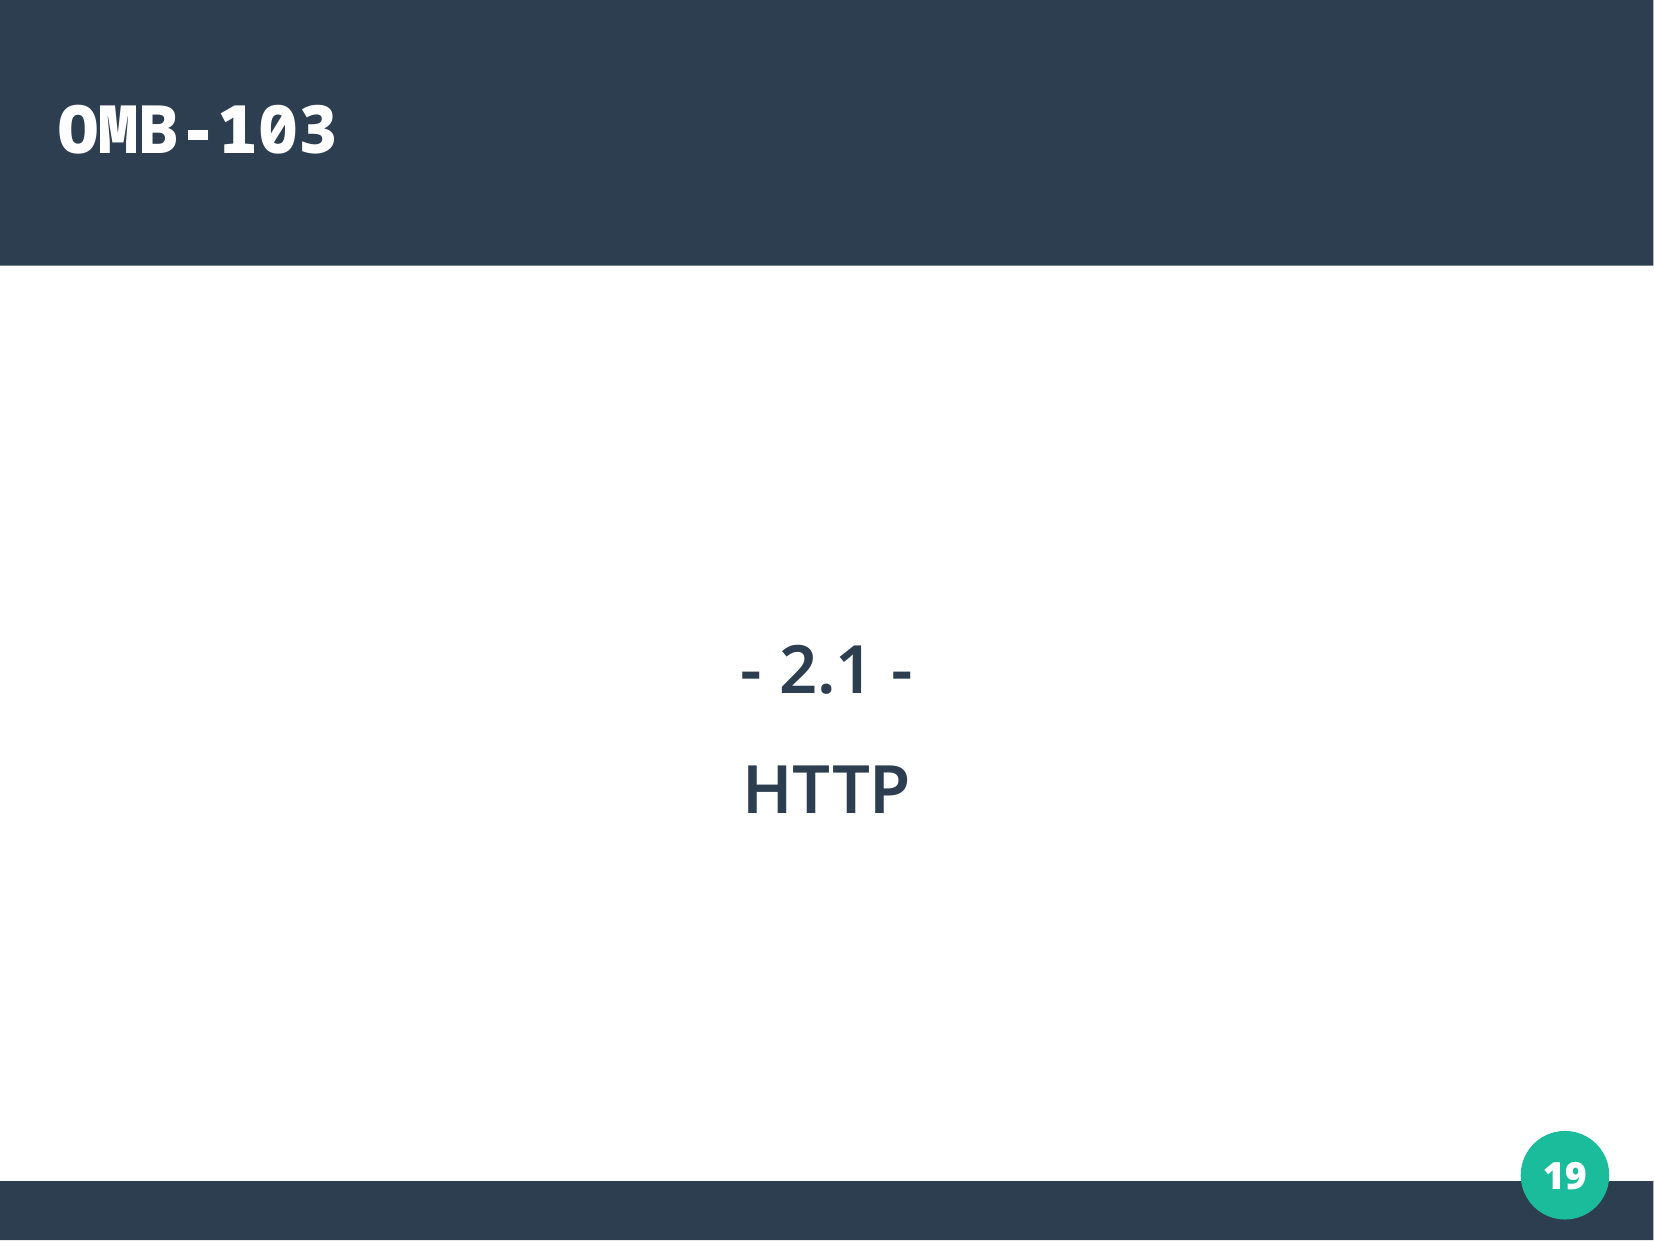

# OMB-103
- 2.1 -
HTTP
19